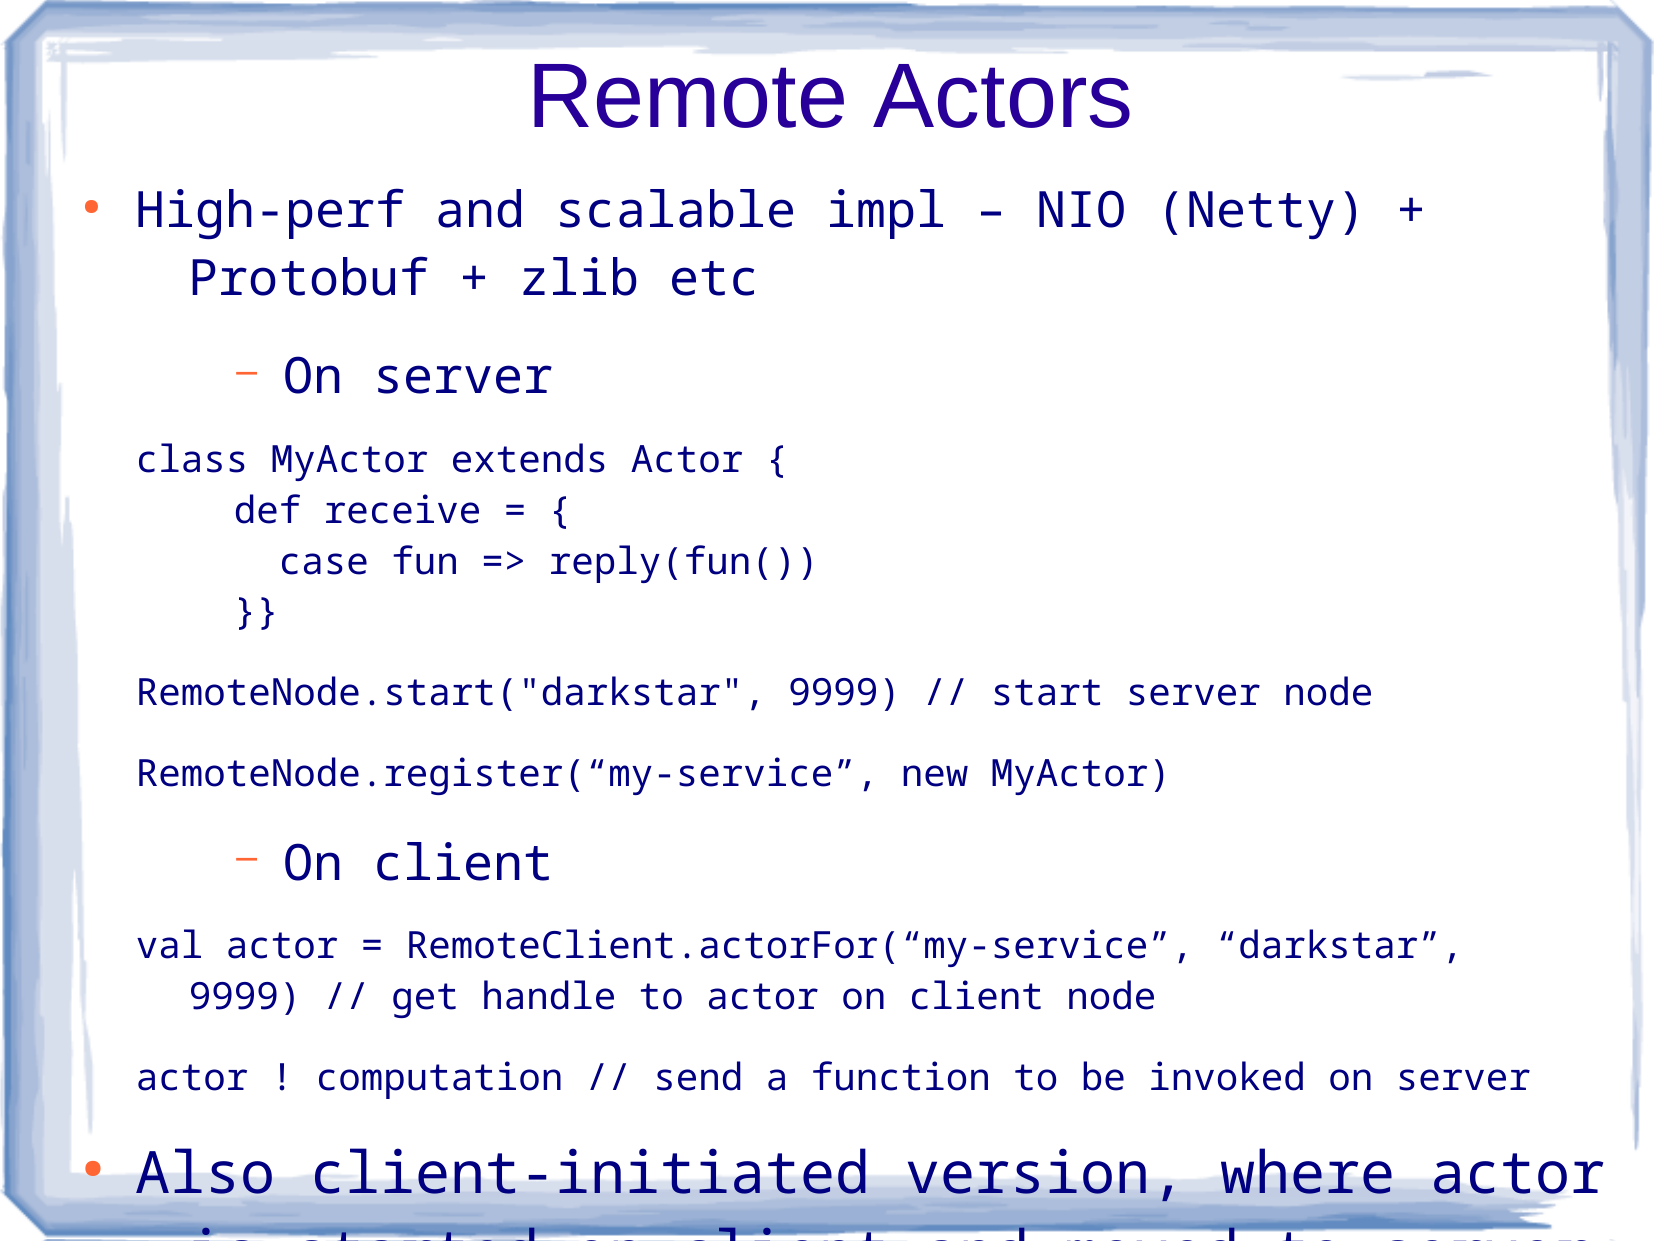

# Remote Actors
High-perf and scalable impl – NIO (Netty) + Protobuf + zlib etc
On server
class MyActor extends Actor {
 def receive = {
 case fun => reply(fun())
 }}
RemoteNode.start("darkstar", 9999) // start server node
RemoteNode.register(“my-service”, new MyActor)
On client
val actor = RemoteClient.actorFor(“my-service”, “darkstar”, 9999) // get handle to actor on client node
actor ! computation // send a function to be invoked on server
Also client-initiated version, where actor is started on client and moved to server